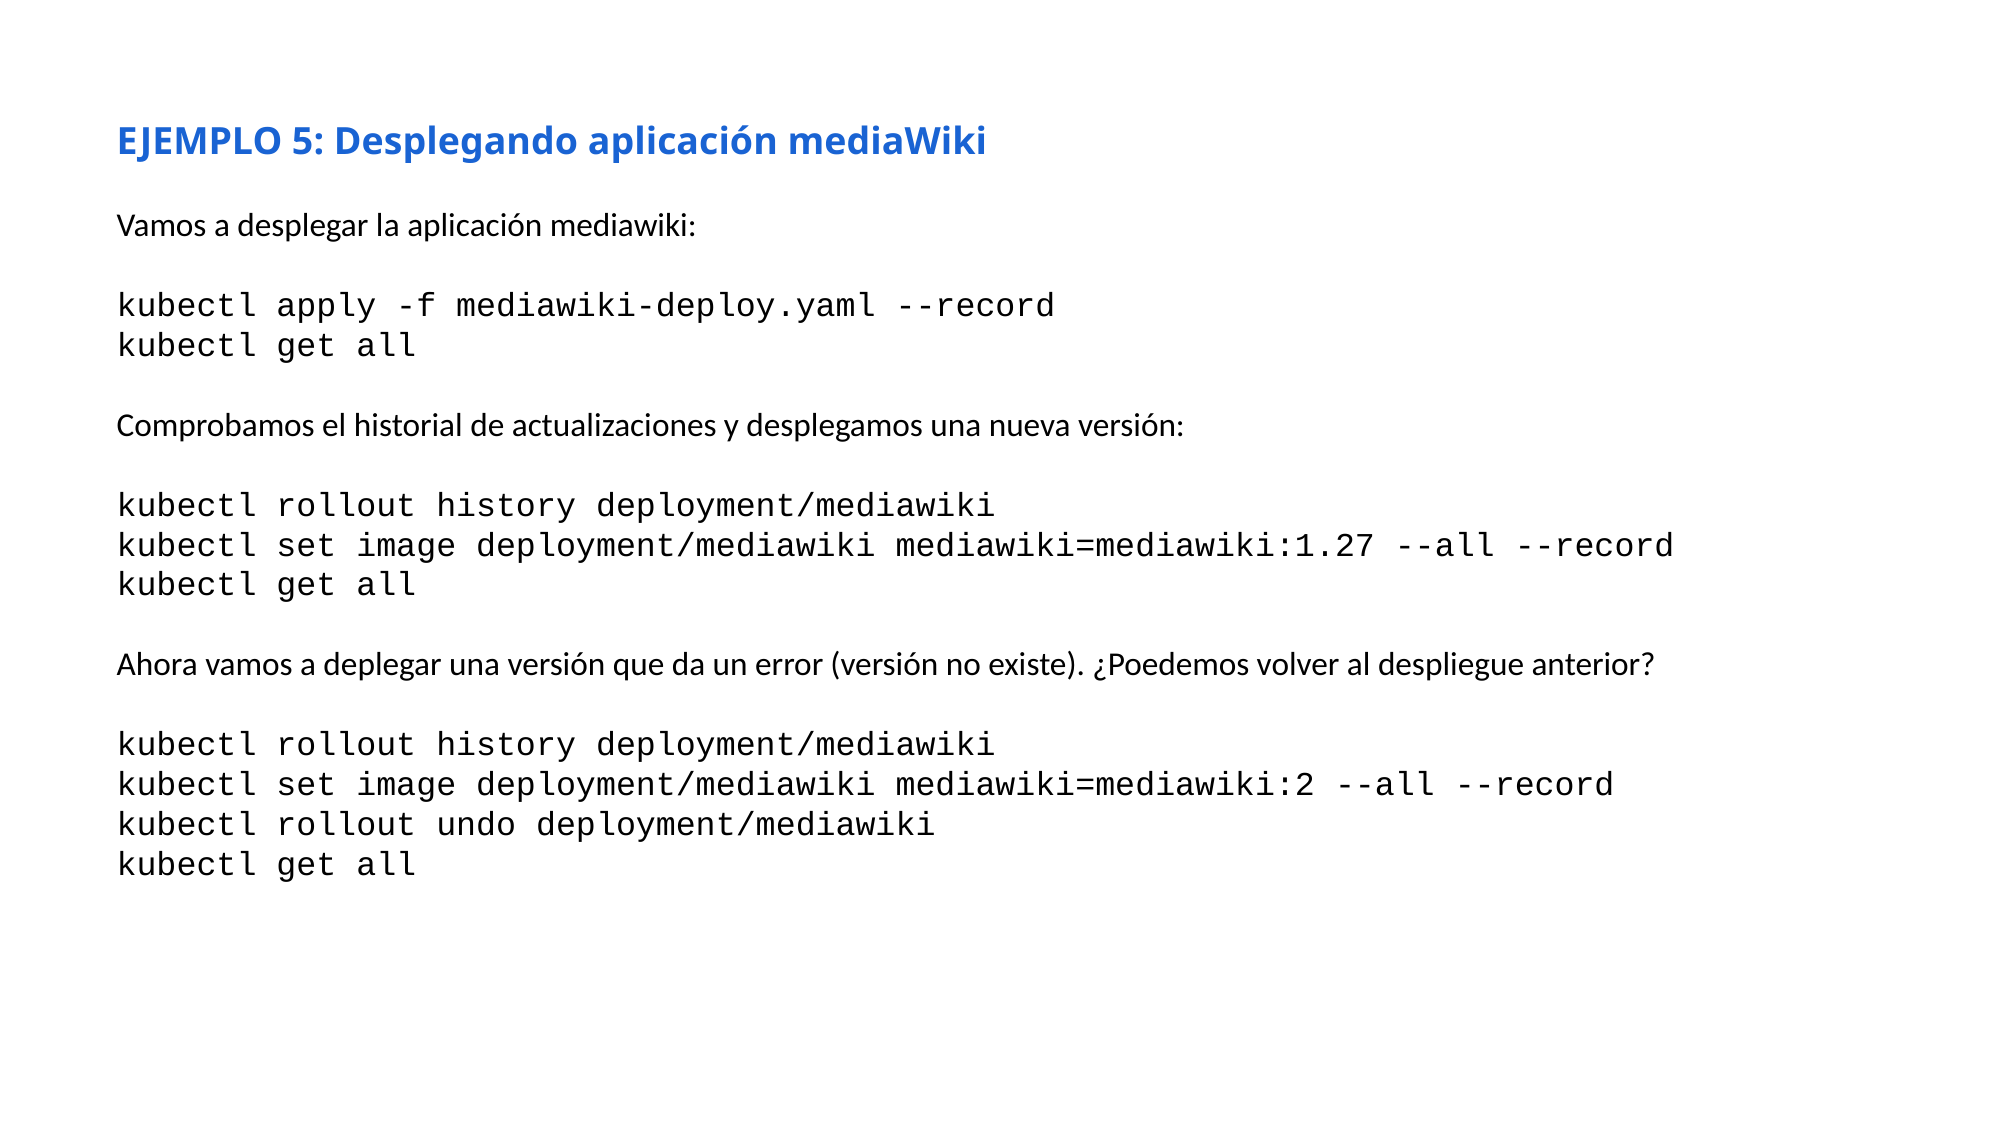

EJEMPLO 5: Desplegando aplicación mediaWiki
Vamos a desplegar la aplicación mediawiki:
kubectl apply -f mediawiki-deploy.yaml --record
kubectl get all
Comprobamos el historial de actualizaciones y desplegamos una nueva versión:
kubectl rollout history deployment/mediawiki
kubectl set image deployment/mediawiki mediawiki=mediawiki:1.27 --all --record
kubectl get all
Ahora vamos a deplegar una versión que da un error (versión no existe). ¿Poedemos volver al despliegue anterior?
kubectl rollout history deployment/mediawiki
kubectl set image deployment/mediawiki mediawiki=mediawiki:2 --all --record
kubectl rollout undo deployment/mediawiki
kubectl get all